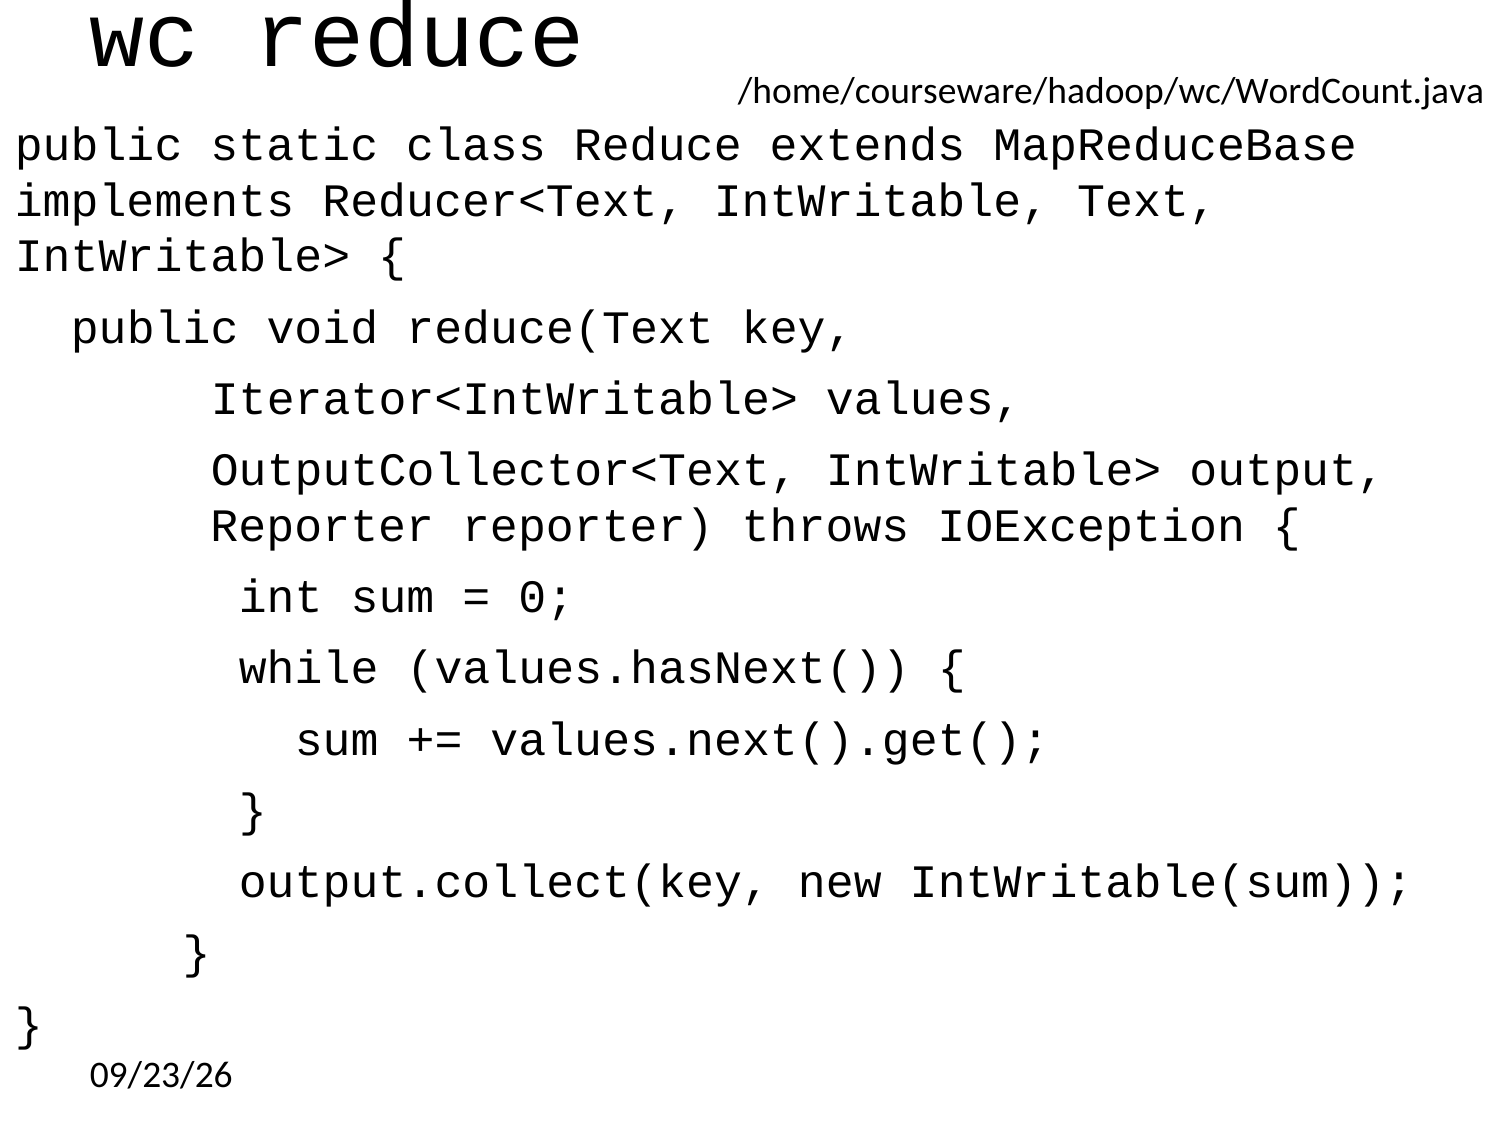

# wc reduce
/home/courseware/hadoop/wc/WordCount.java
public static class Reduce extends MapReduceBase implements Reducer<Text, IntWritable, Text, IntWritable> {
 public void reduce(Text key,
 Iterator<IntWritable> values,
 OutputCollector<Text, IntWritable> output, Reporter reporter) throws IOException {
 int sum = 0;
 while (values.hasNext()) {
 sum += values.next().get();
 }
 output.collect(key, new IntWritable(sum));
 }
}